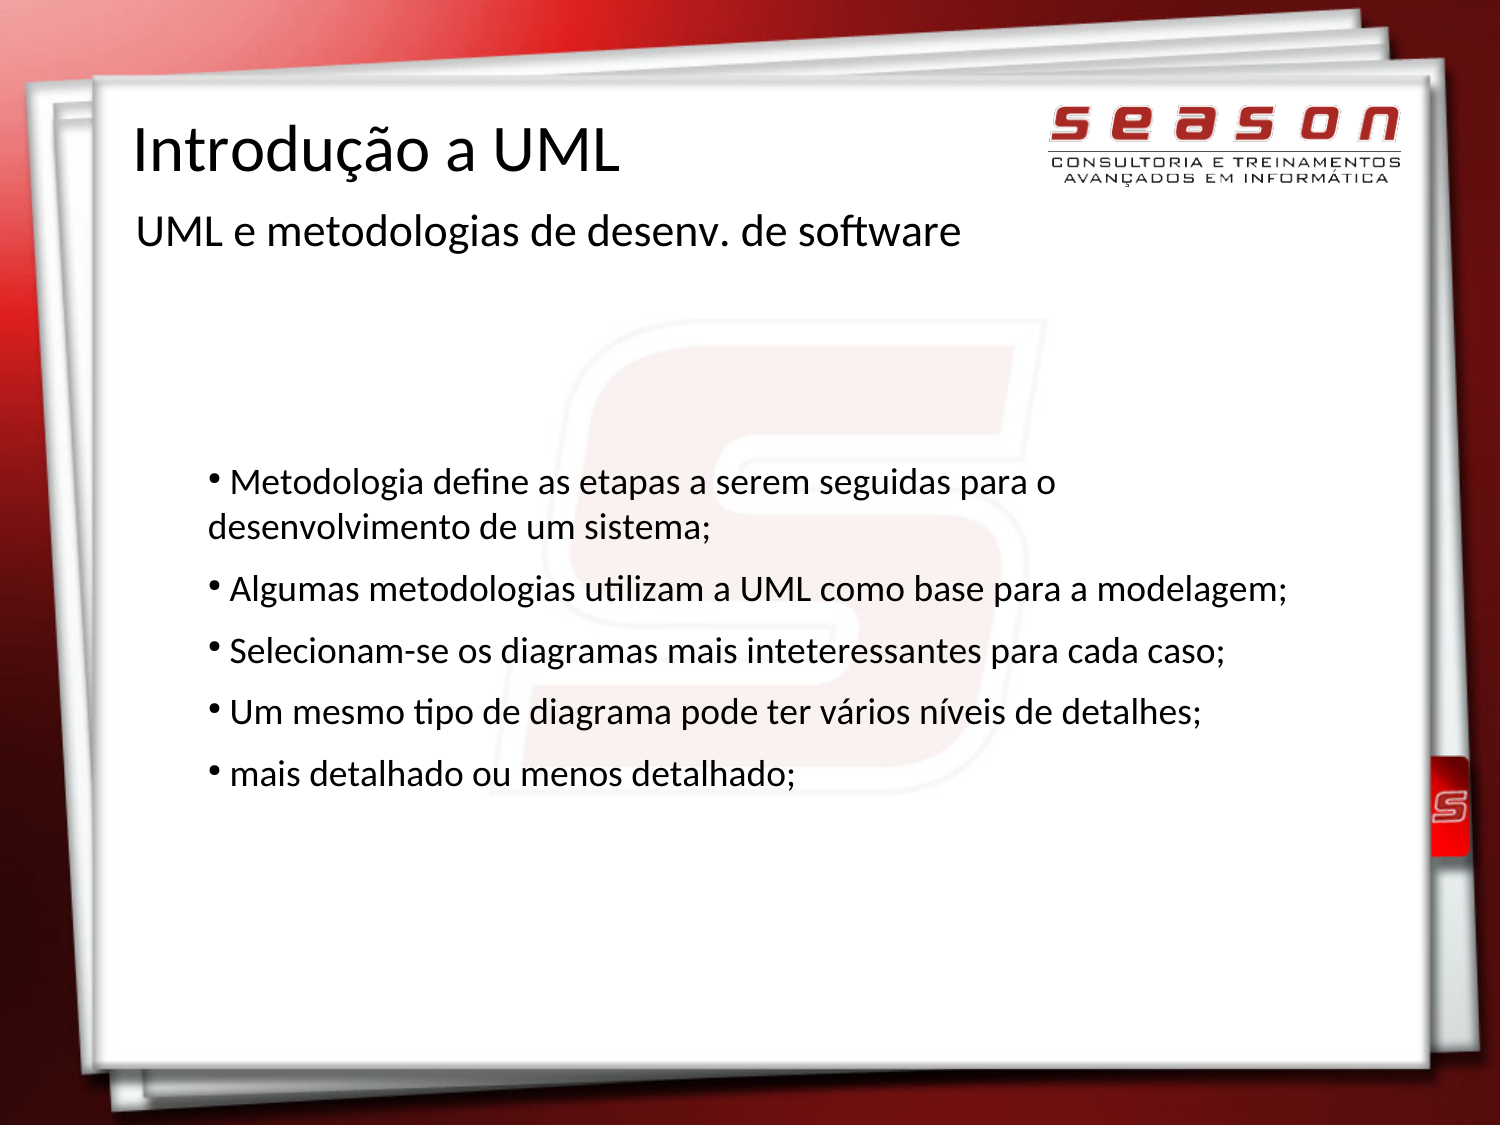

# Introdução a UML
UML e metodologias de desenv. de software
 Metodologia define as etapas a serem seguidas para o desenvolvimento de um sistema;
 Algumas metodologias utilizam a UML como base para a modelagem;
 Selecionam-se os diagramas mais inteteressantes para cada caso;
 Um mesmo tipo de diagrama pode ter vários níveis de detalhes;
 mais detalhado ou menos detalhado;